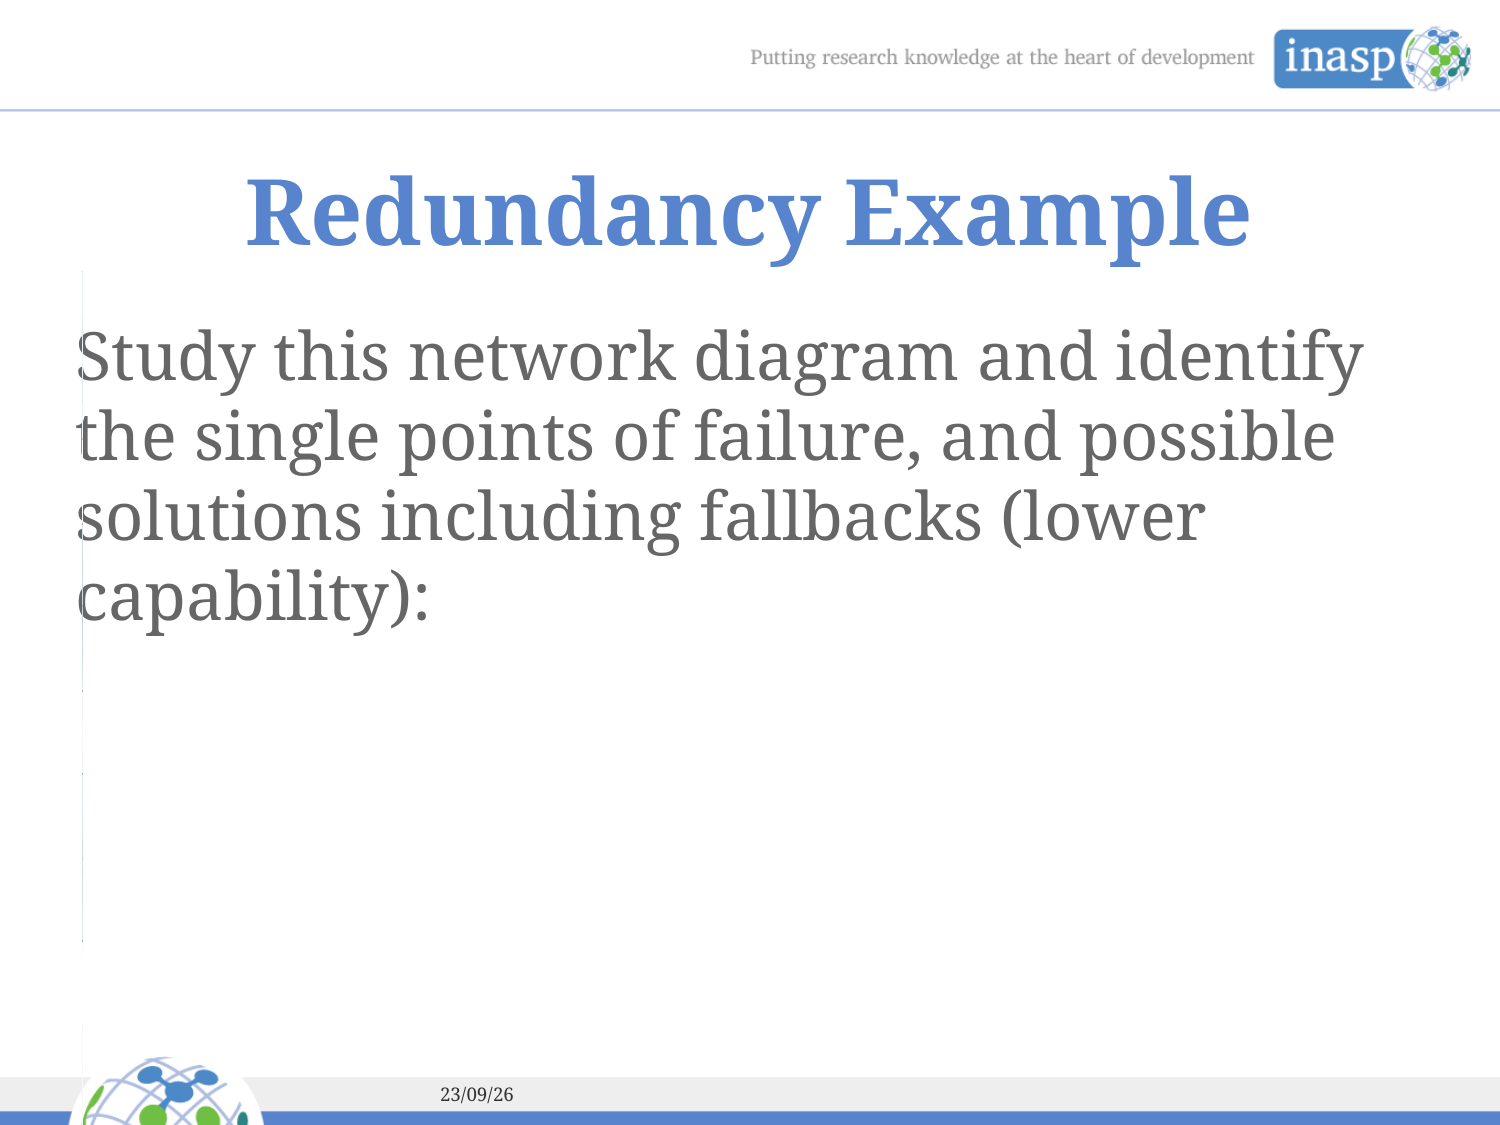

# Redundancy Example
Study this network diagram and identify the single points of failure, and possible solutions including fallbacks (lower capability):